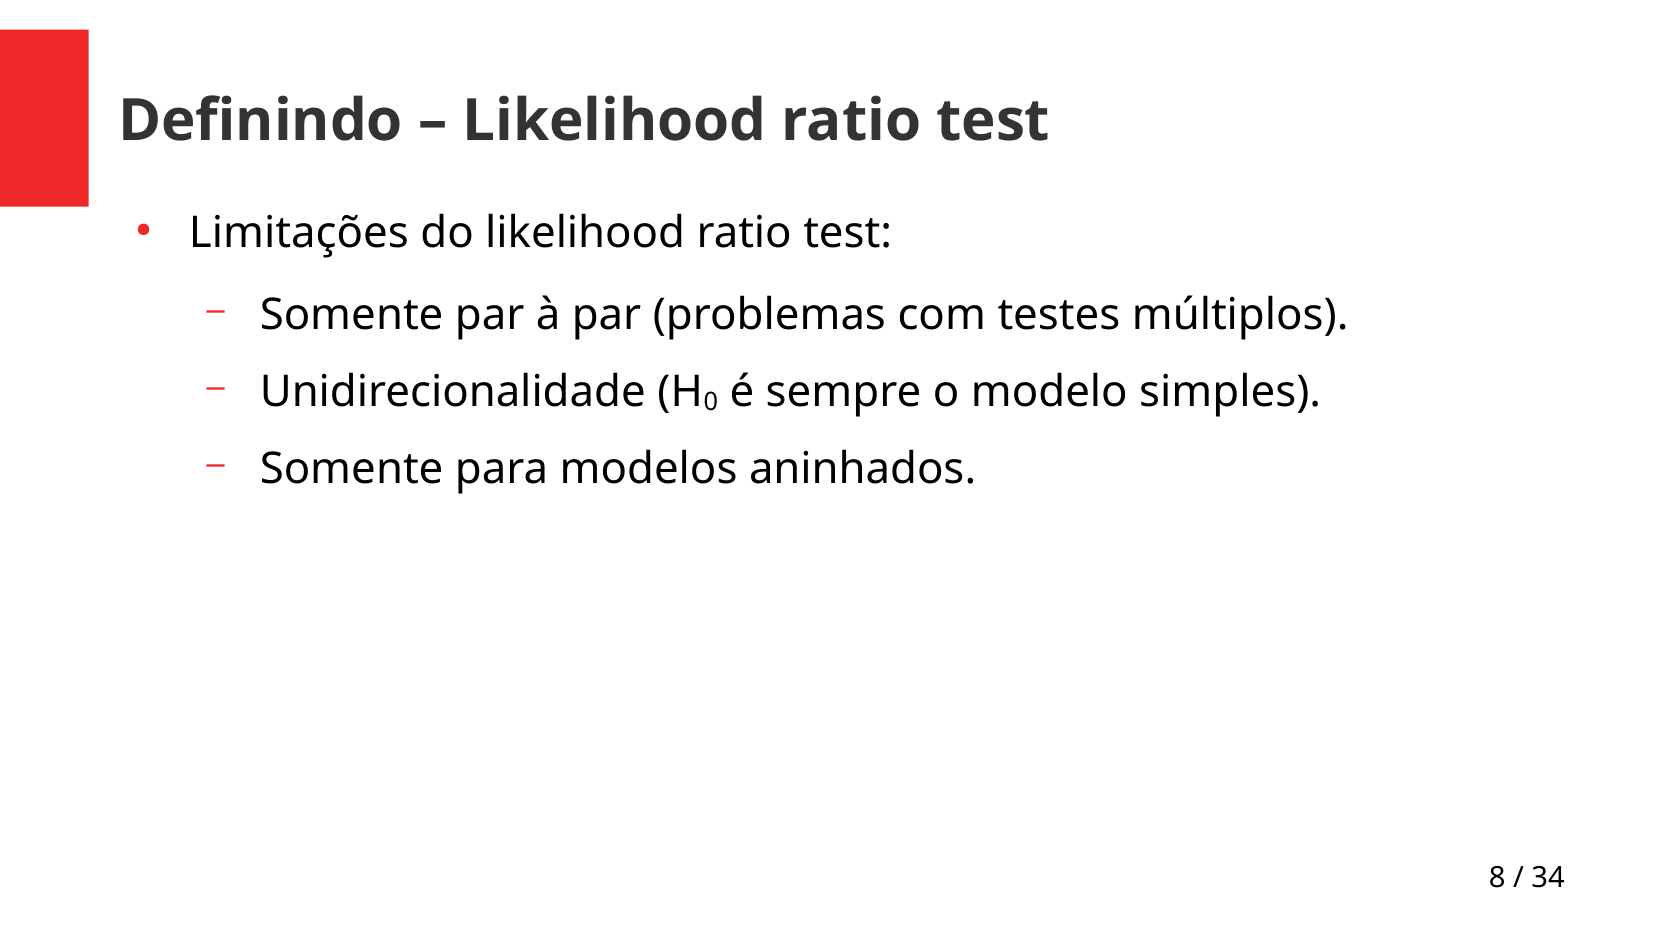

# Definindo – Likelihood ratio test
Limitações do likelihood ratio test:
Somente par à par (problemas com testes múltiplos).
Unidirecionalidade (H0 é sempre o modelo simples).
Somente para modelos aninhados.
8